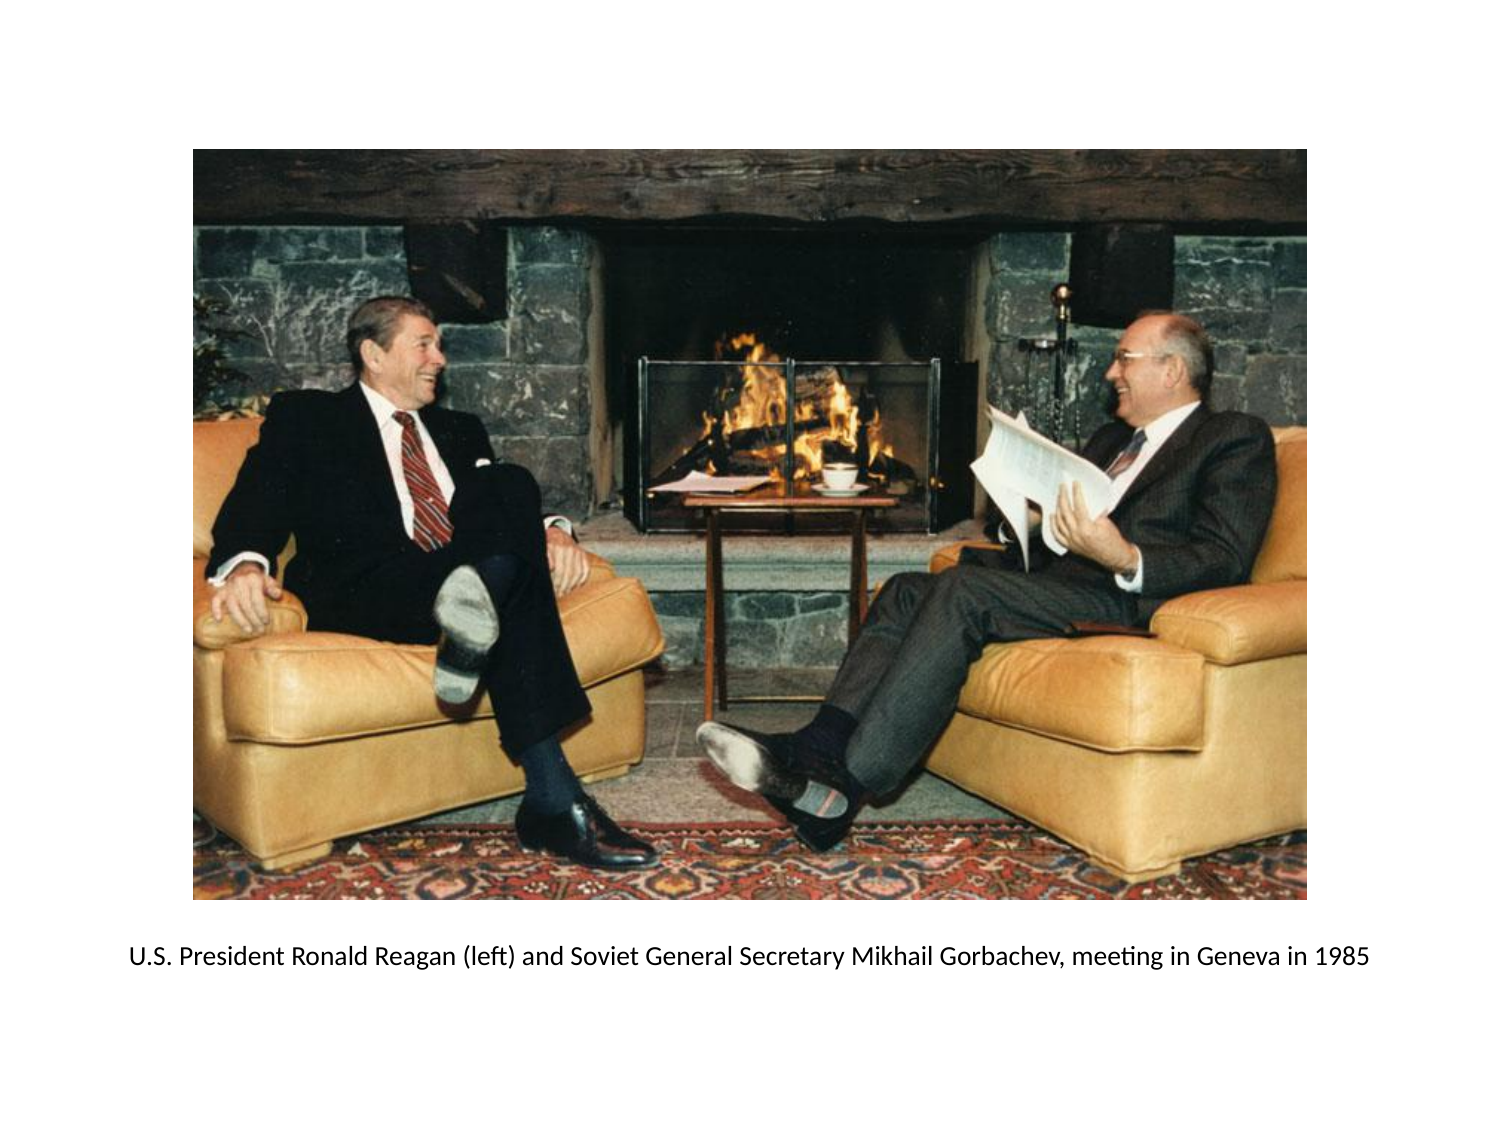

U.S. President Ronald Reagan (left) and Soviet General Secretary Mikhail Gorbachev, meeting in Geneva in 1985